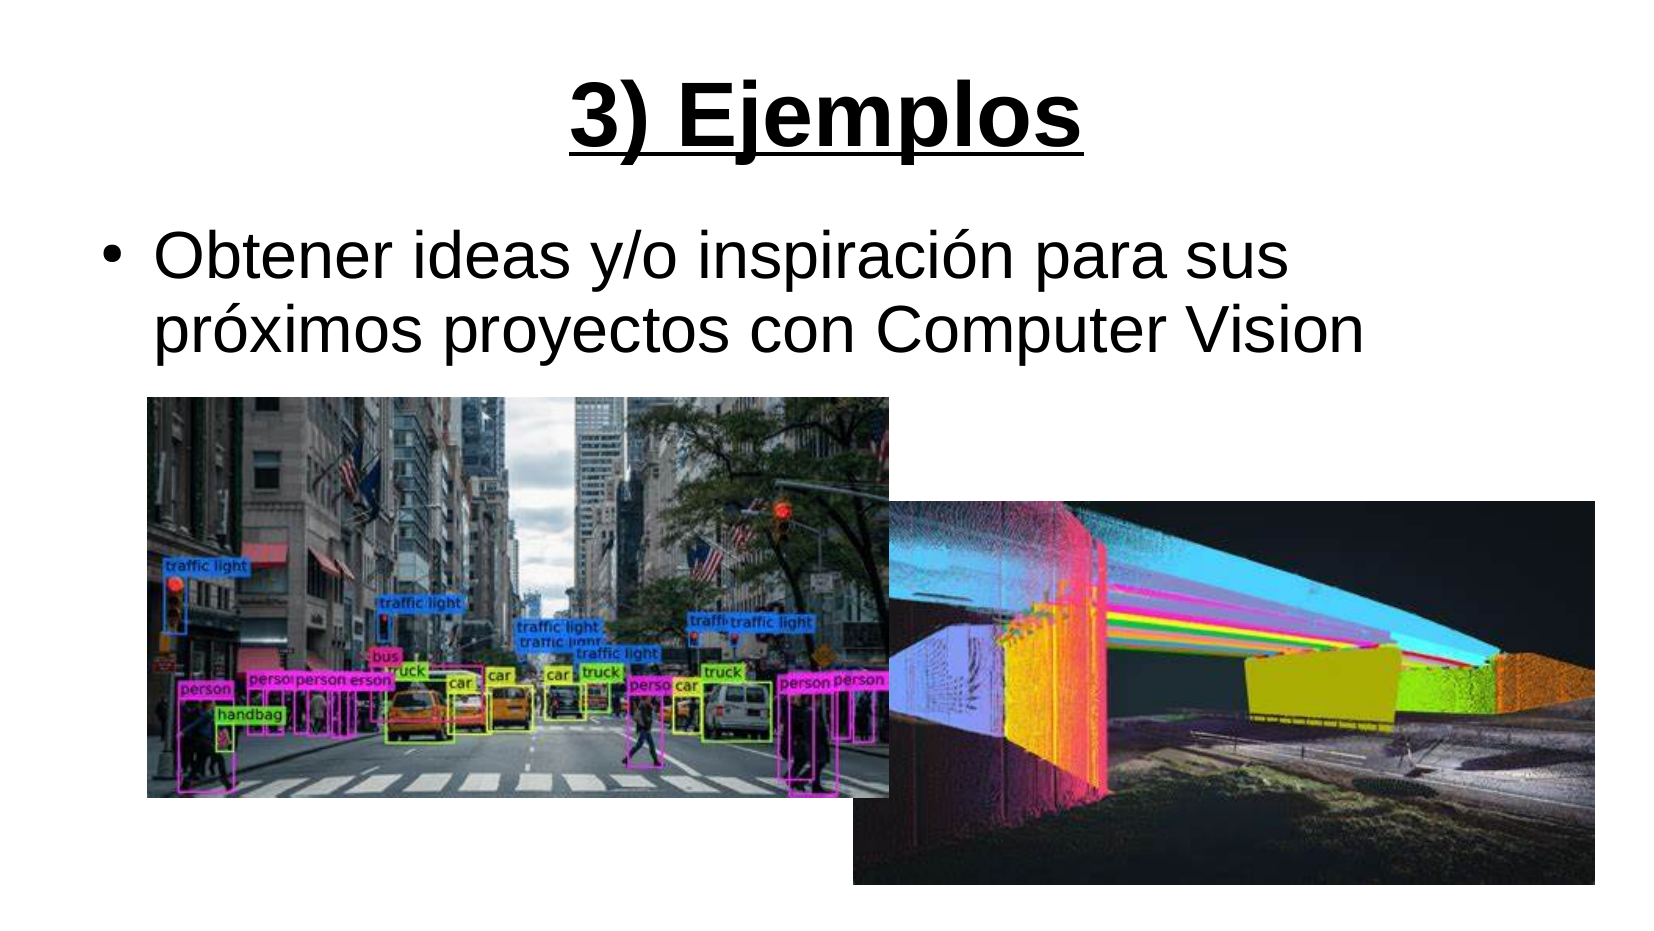

# 3) Ejemplos
Obtener ideas y/o inspiración para sus próximos proyectos con Computer Vision